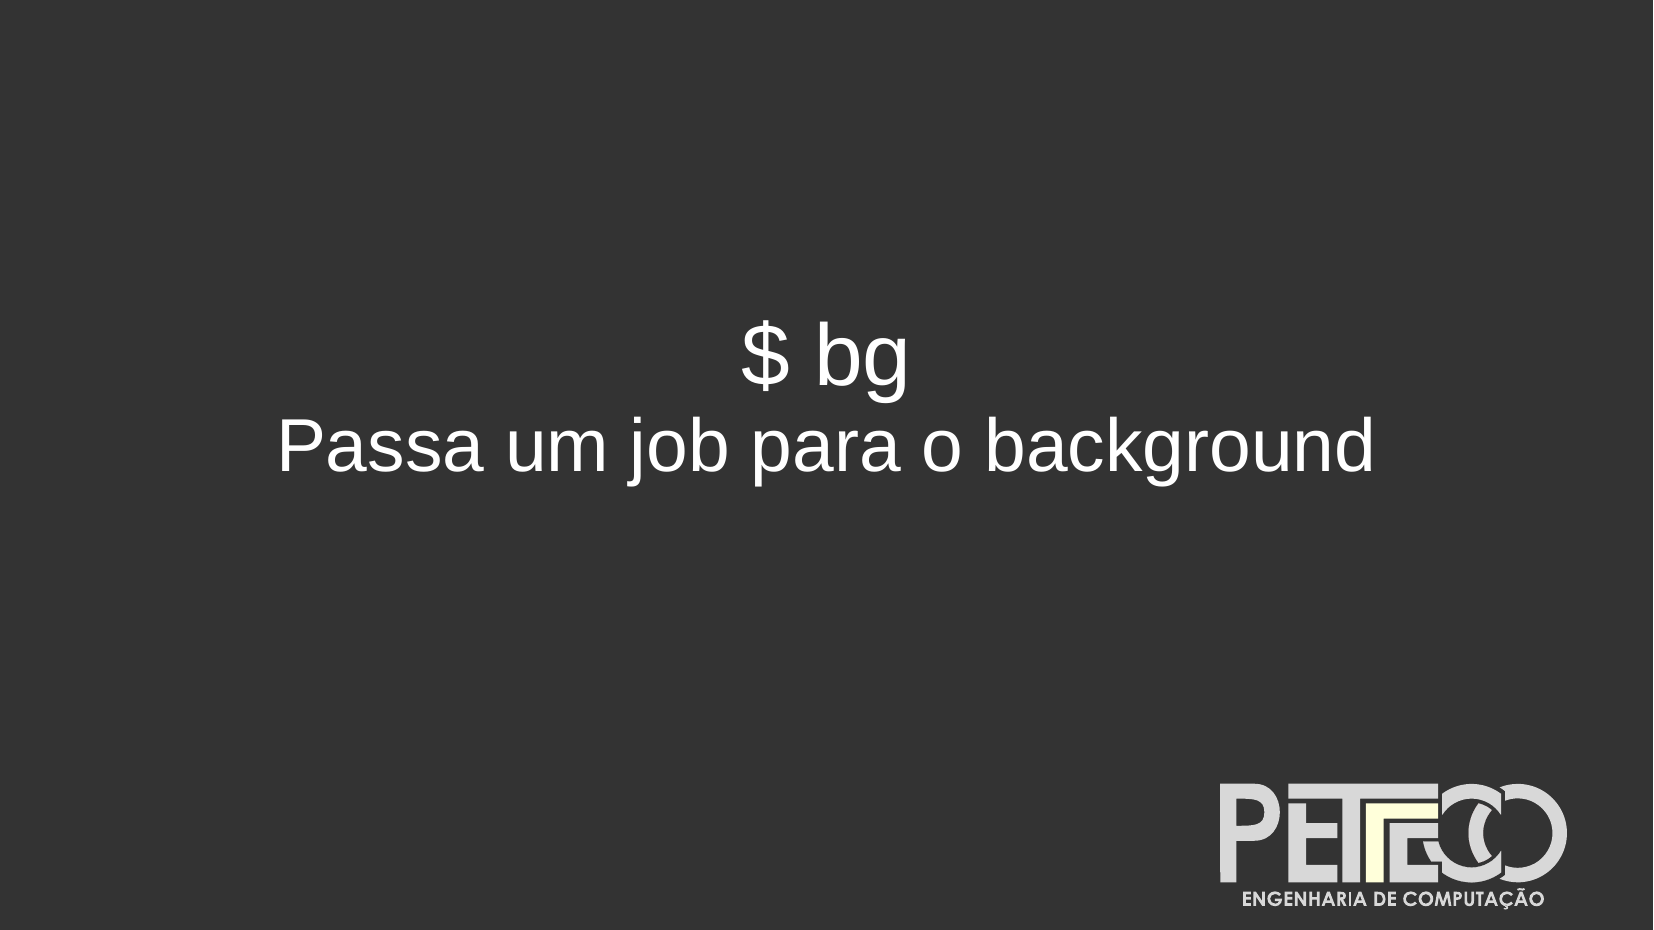

# $ bg
Passa um job para o background